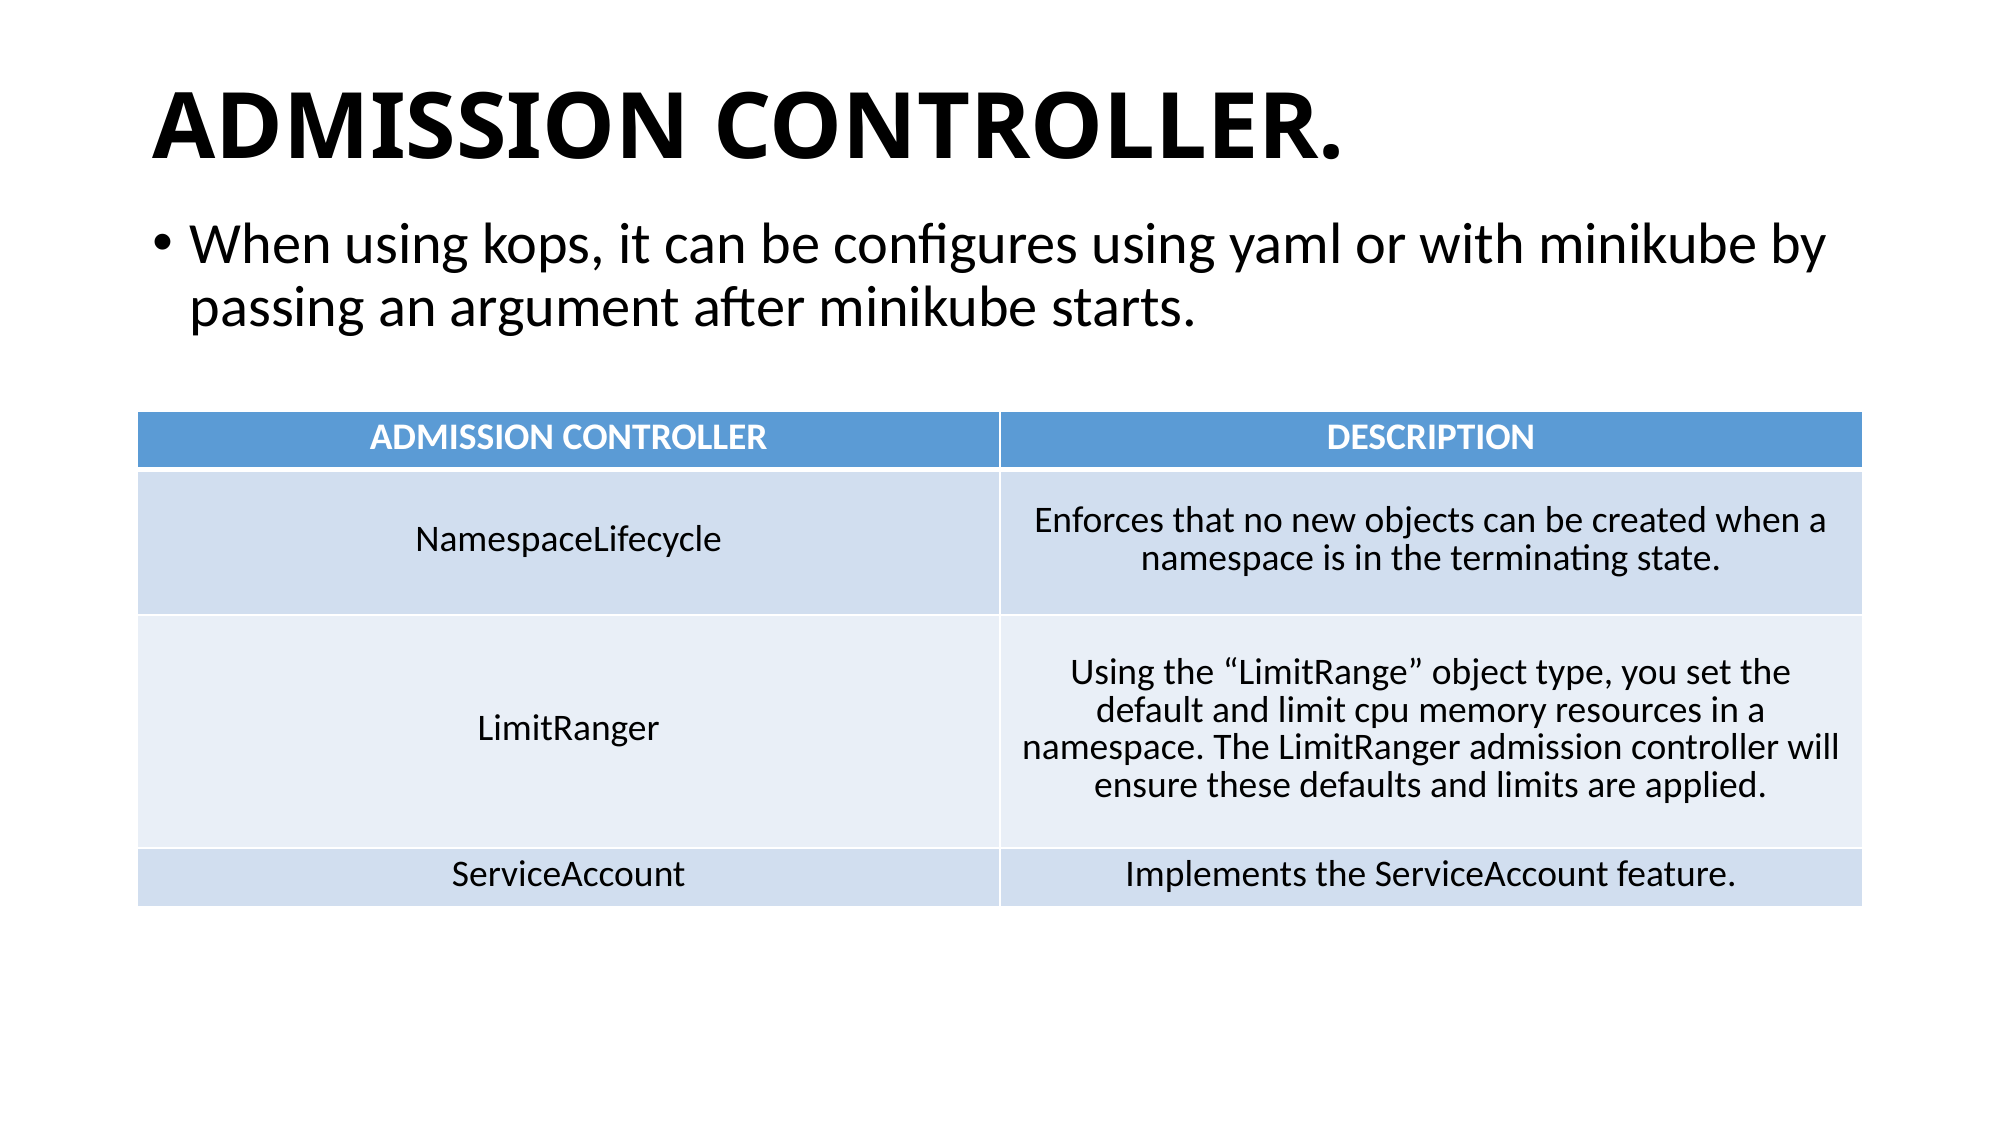

# ADMISSION CONTROLLER.
When using kops, it can be configures using yaml or with minikube by passing an argument after minikube starts.
| ADMISSION CONTROLLER | DESCRIPTION |
| --- | --- |
| NamespaceLifecycle | Enforces that no new objects can be created when a namespace is in the terminating state. |
| LimitRanger | Using the “LimitRange” object type, you set the default and limit cpu memory resources in a namespace. The LimitRanger admission controller will ensure these defaults and limits are applied. |
| ServiceAccount | Implements the ServiceAccount feature. |